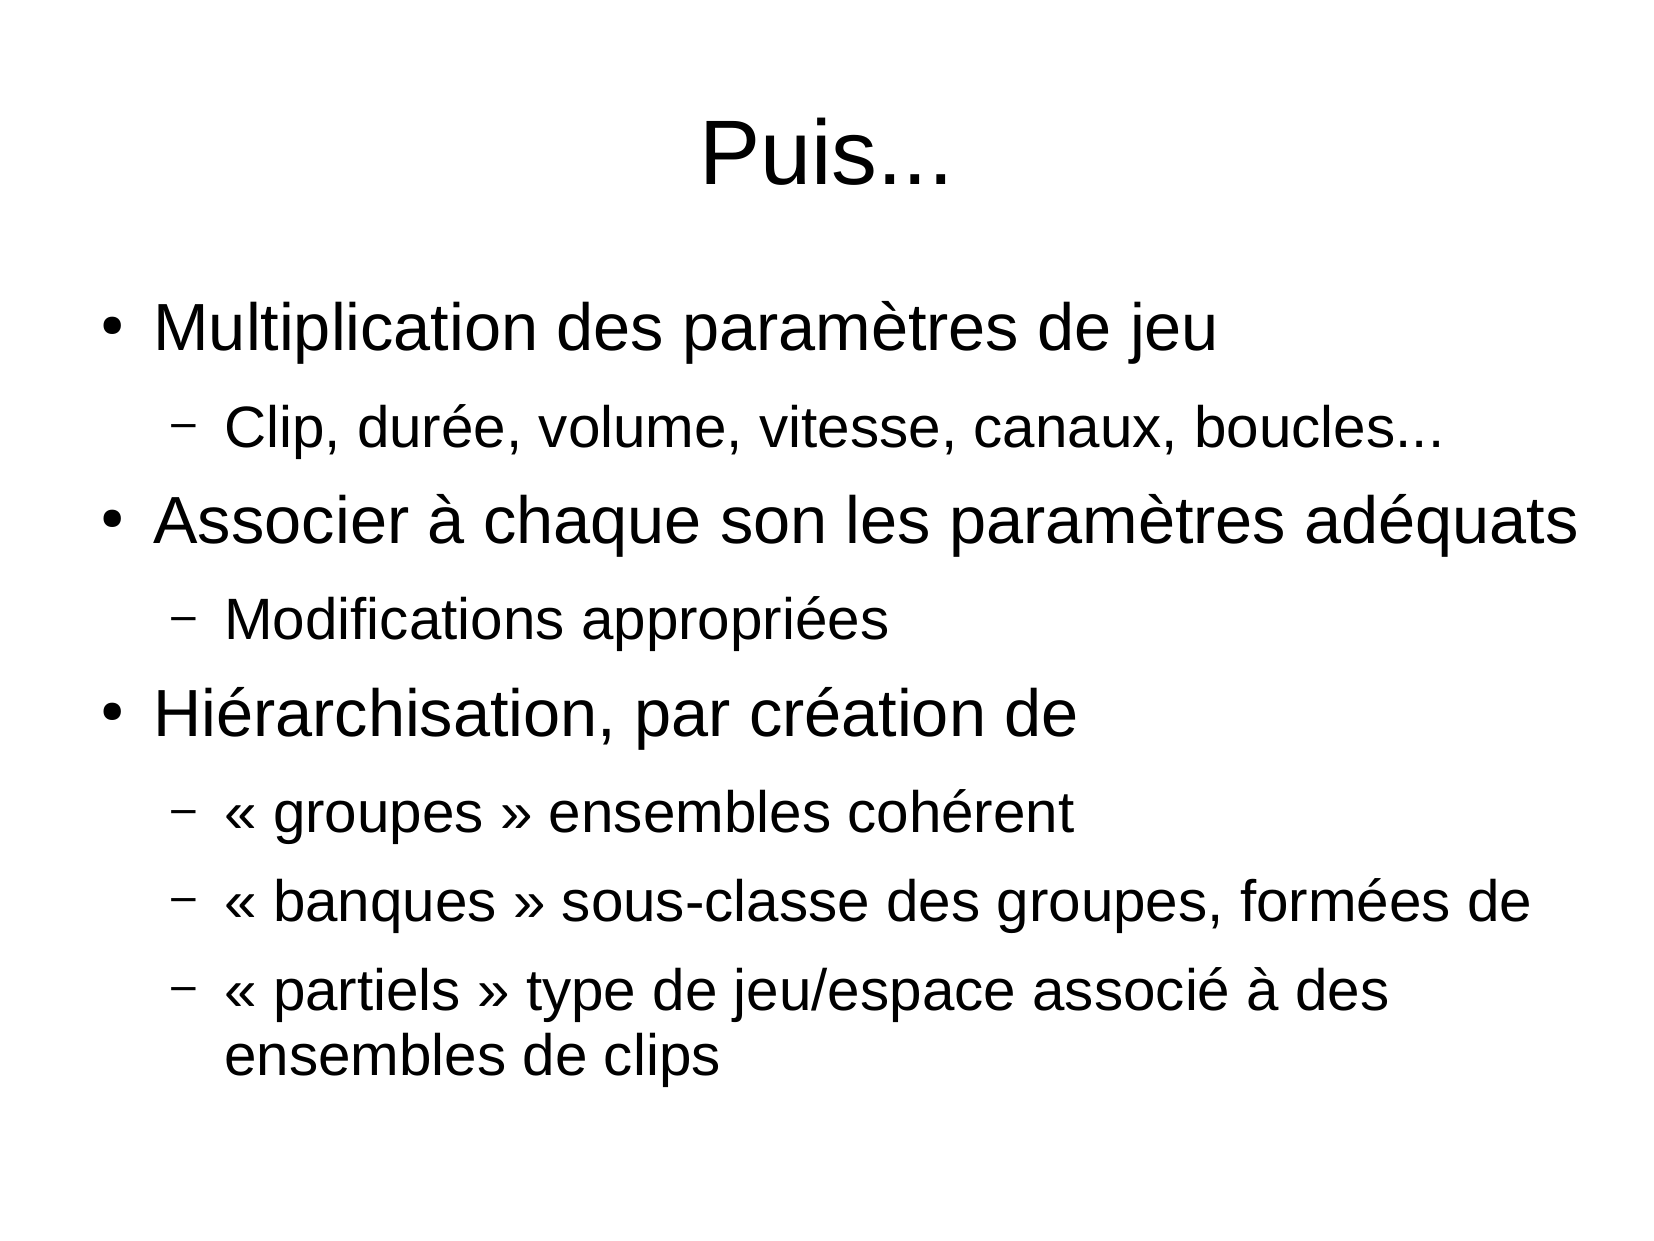

# Puis...
Multiplication des paramètres de jeu
Clip, durée, volume, vitesse, canaux, boucles...
Associer à chaque son les paramètres adéquats
Modifications appropriées
Hiérarchisation, par création de
« groupes » ensembles cohérent
« banques » sous-classe des groupes, formées de
« partiels » type de jeu/espace associé à des ensembles de clips